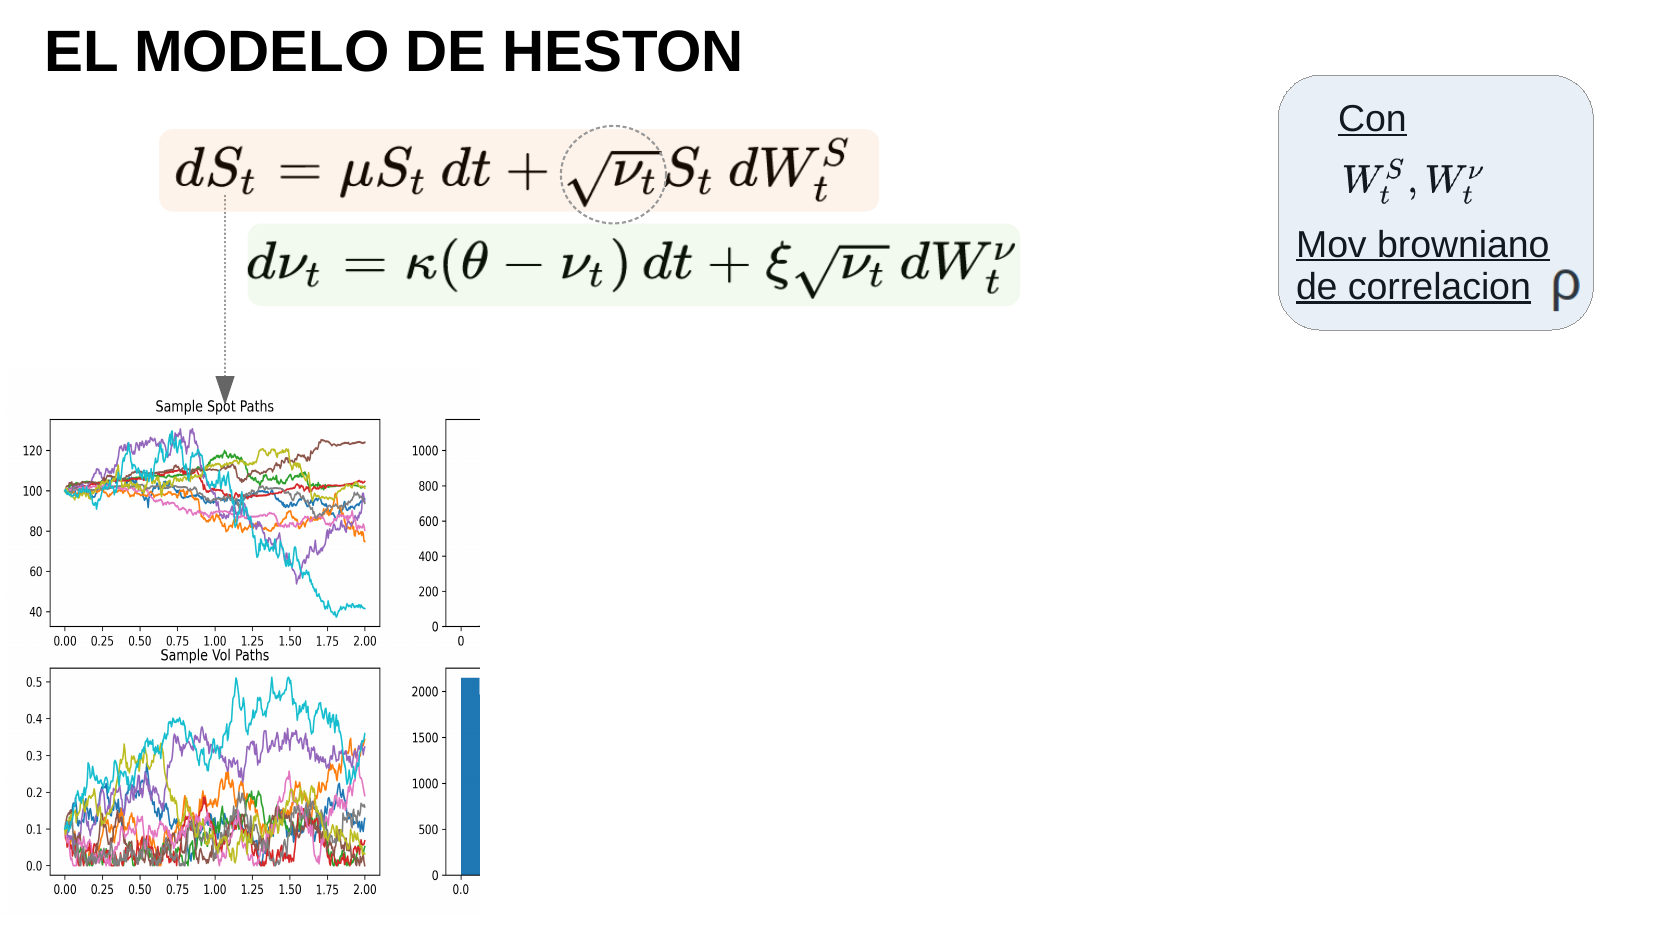

EL MODELO DE HESTON
 Con
Mov browniano de correlacion